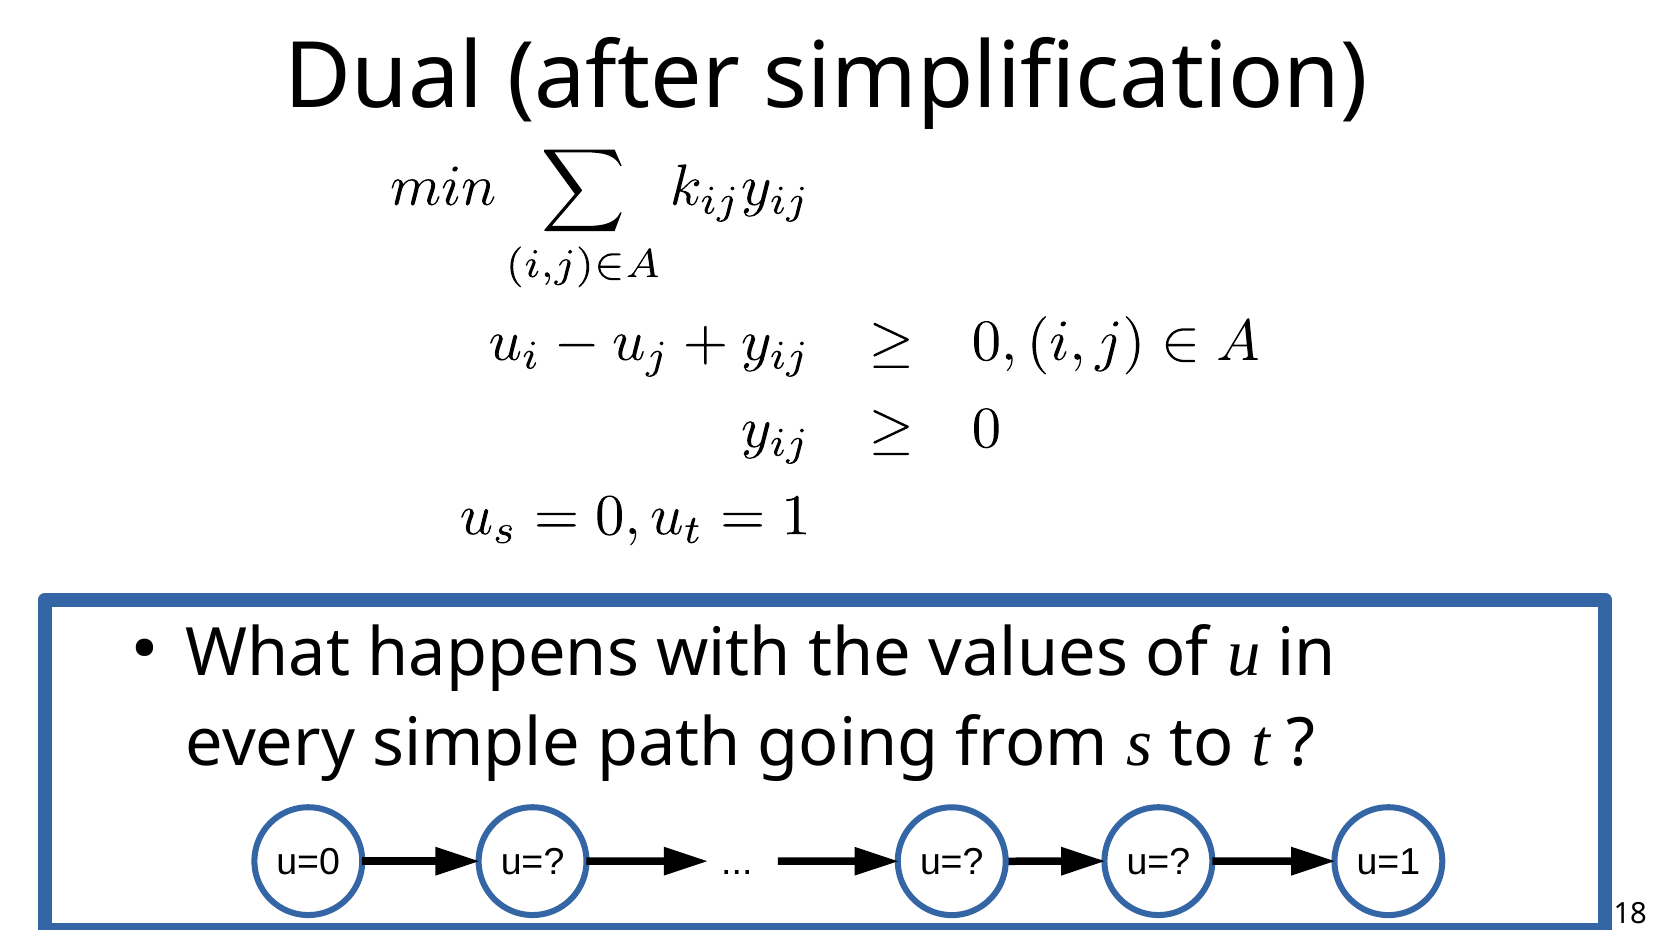

# Dual (after simplification)
What happens with the values of u in every simple path going from s to t ?
u=1
u=0
u=?
u=?
u=?
...
18